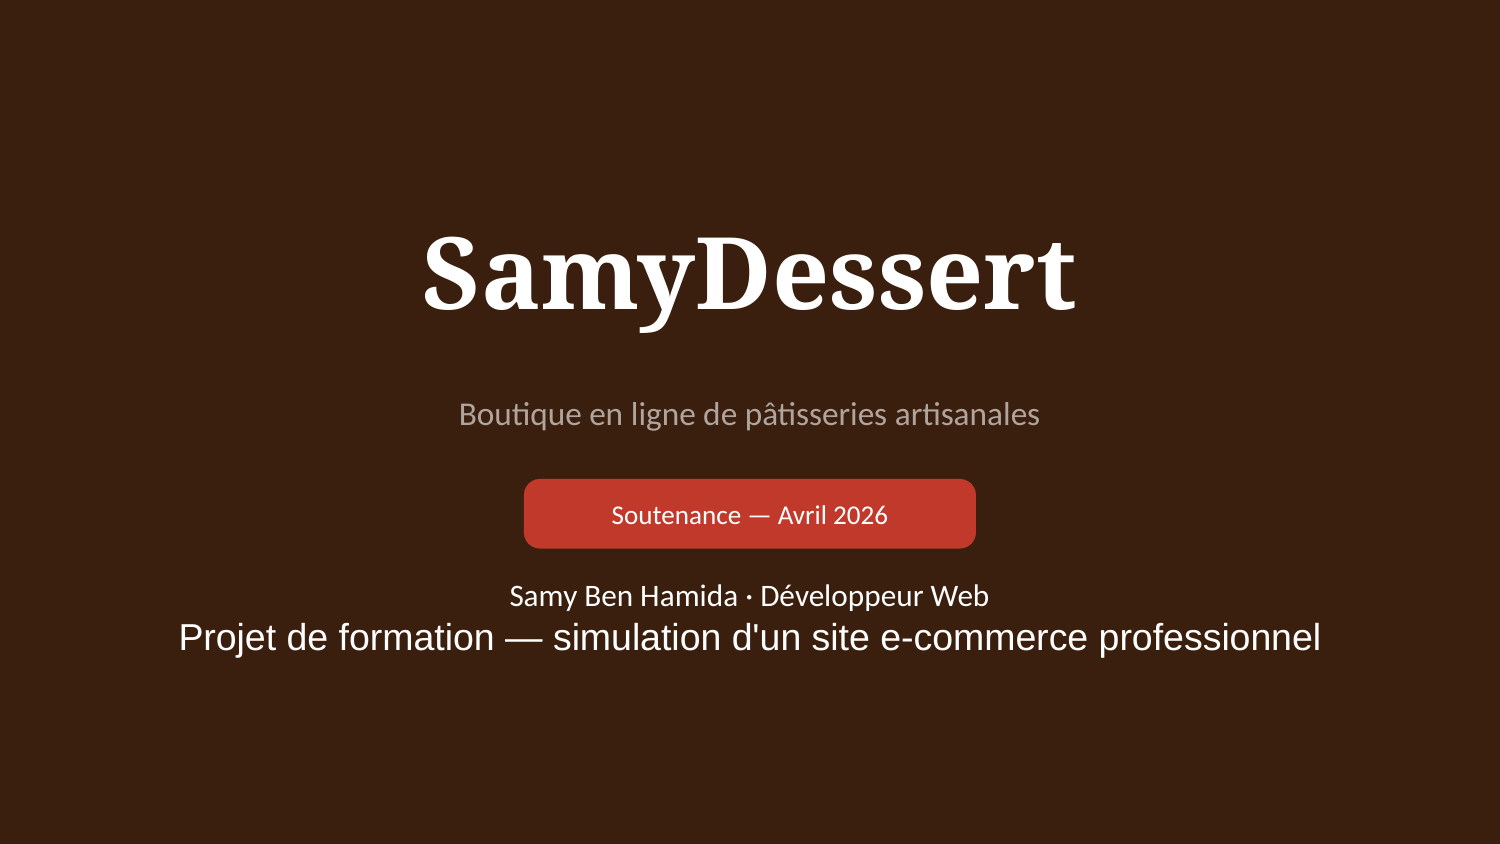

SamyDessert
Boutique en ligne de pâtisseries artisanales
Soutenance — Avril 2026
Samy Ben Hamida · Développeur Web
Projet de formation — simulation d'un site e-commerce professionnel